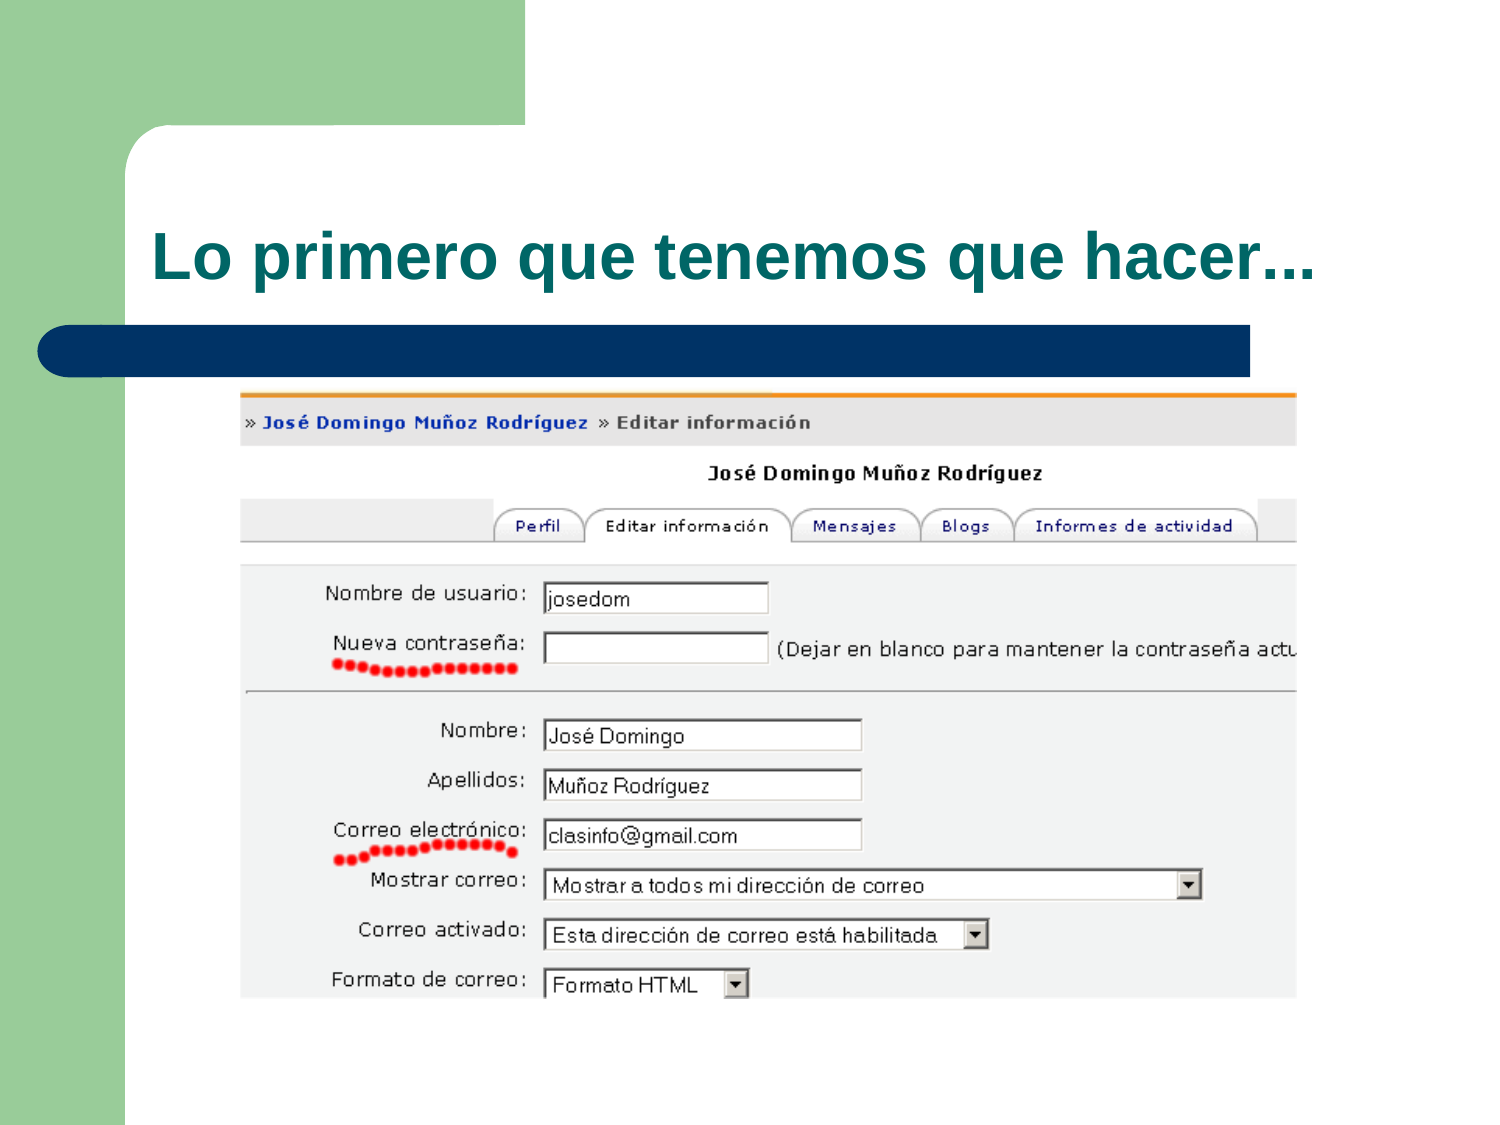

# Lo primero que tenemos que hacer...